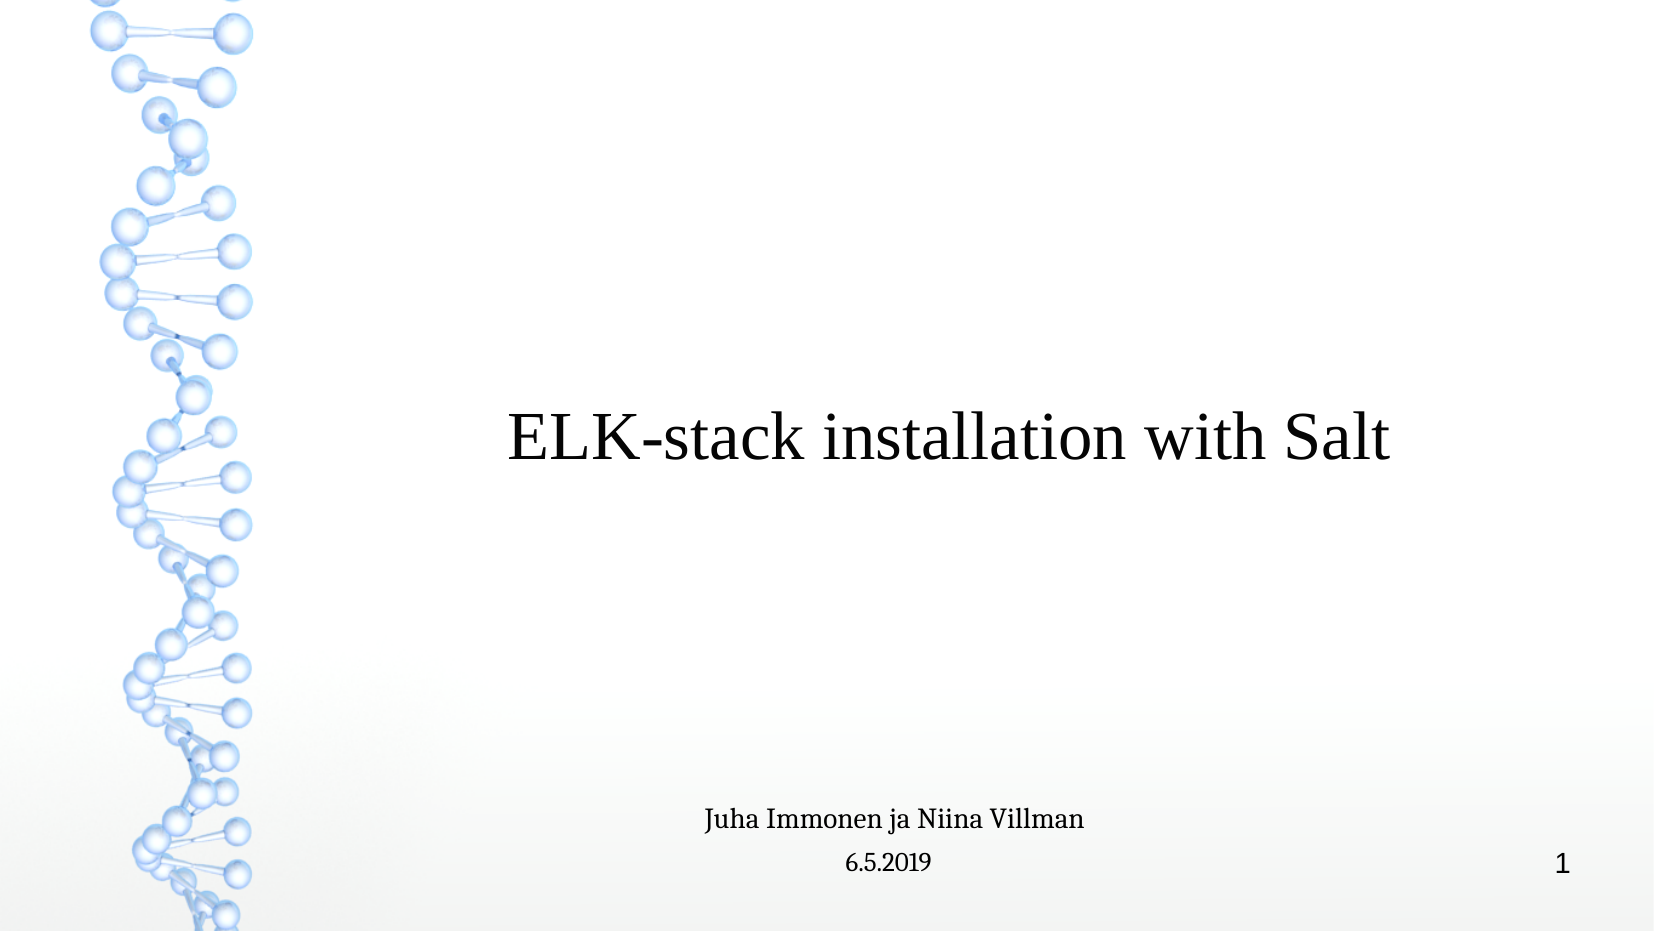

# ELK-stack installation with Salt
Juha Immonen ja Niina Villman
6.5.2019
1